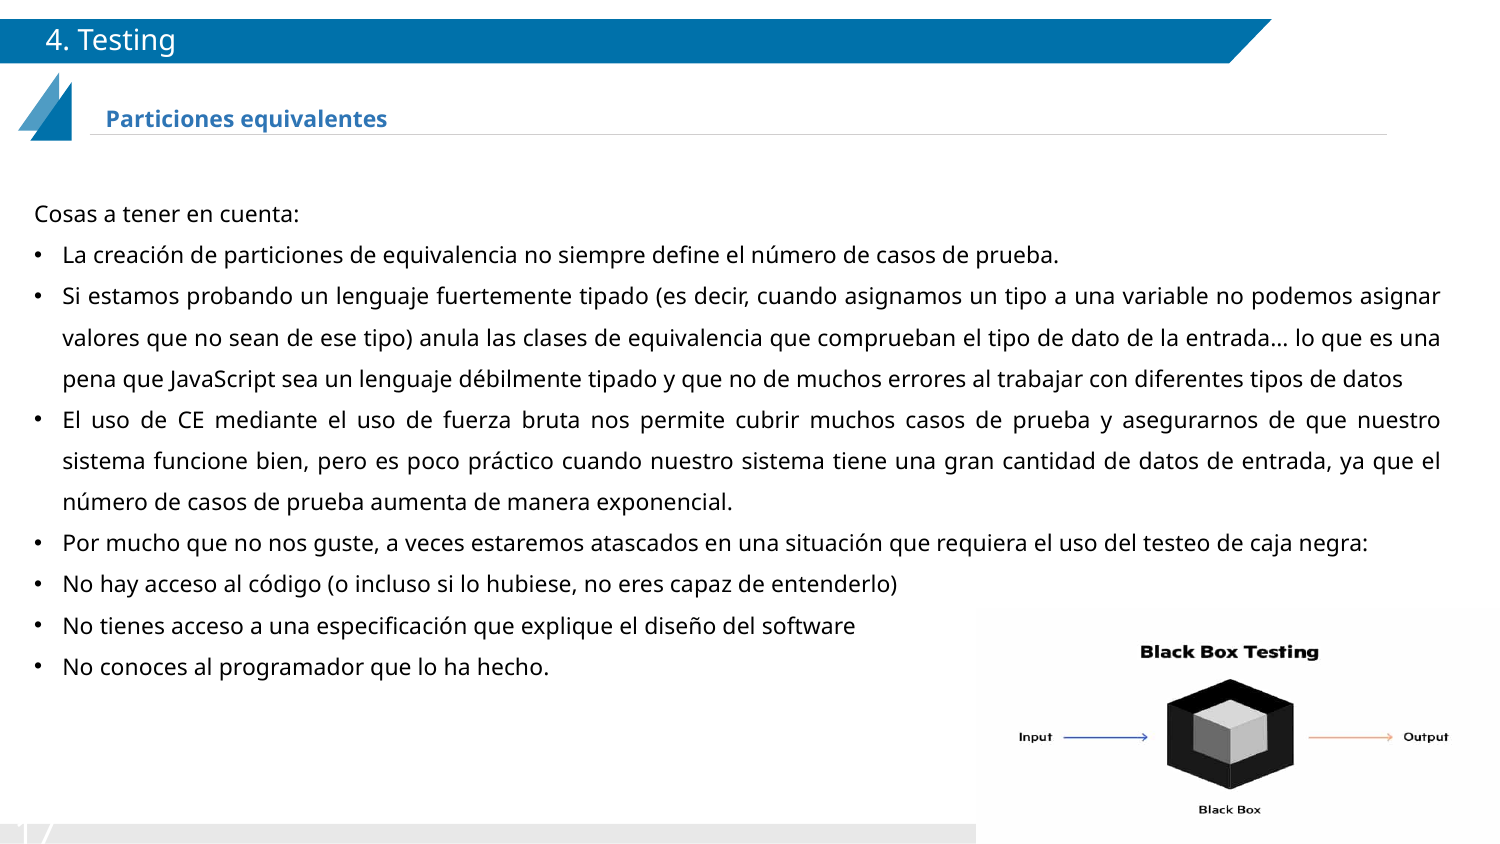

# 4. Testing
Particiones equivalentes
Cosas a tener en cuenta:
La creación de particiones de equivalencia no siempre define el número de casos de prueba.
Si estamos probando un lenguaje fuertemente tipado (es decir, cuando asignamos un tipo a una variable no podemos asignar valores que no sean de ese tipo) anula las clases de equivalencia que comprueban el tipo de dato de la entrada… lo que es una pena que JavaScript sea un lenguaje débilmente tipado y que no de muchos errores al trabajar con diferentes tipos de datos
El uso de CE mediante el uso de fuerza bruta nos permite cubrir muchos casos de prueba y asegurarnos de que nuestro sistema funcione bien, pero es poco práctico cuando nuestro sistema tiene una gran cantidad de datos de entrada, ya que el número de casos de prueba aumenta de manera exponencial.
Por mucho que no nos guste, a veces estaremos atascados en una situación que requiera el uso del testeo de caja negra:
No hay acceso al código (o incluso si lo hubiese, no eres capaz de entenderlo)
No tienes acceso a una especificación que explique el diseño del software
No conoces al programador que lo ha hecho.